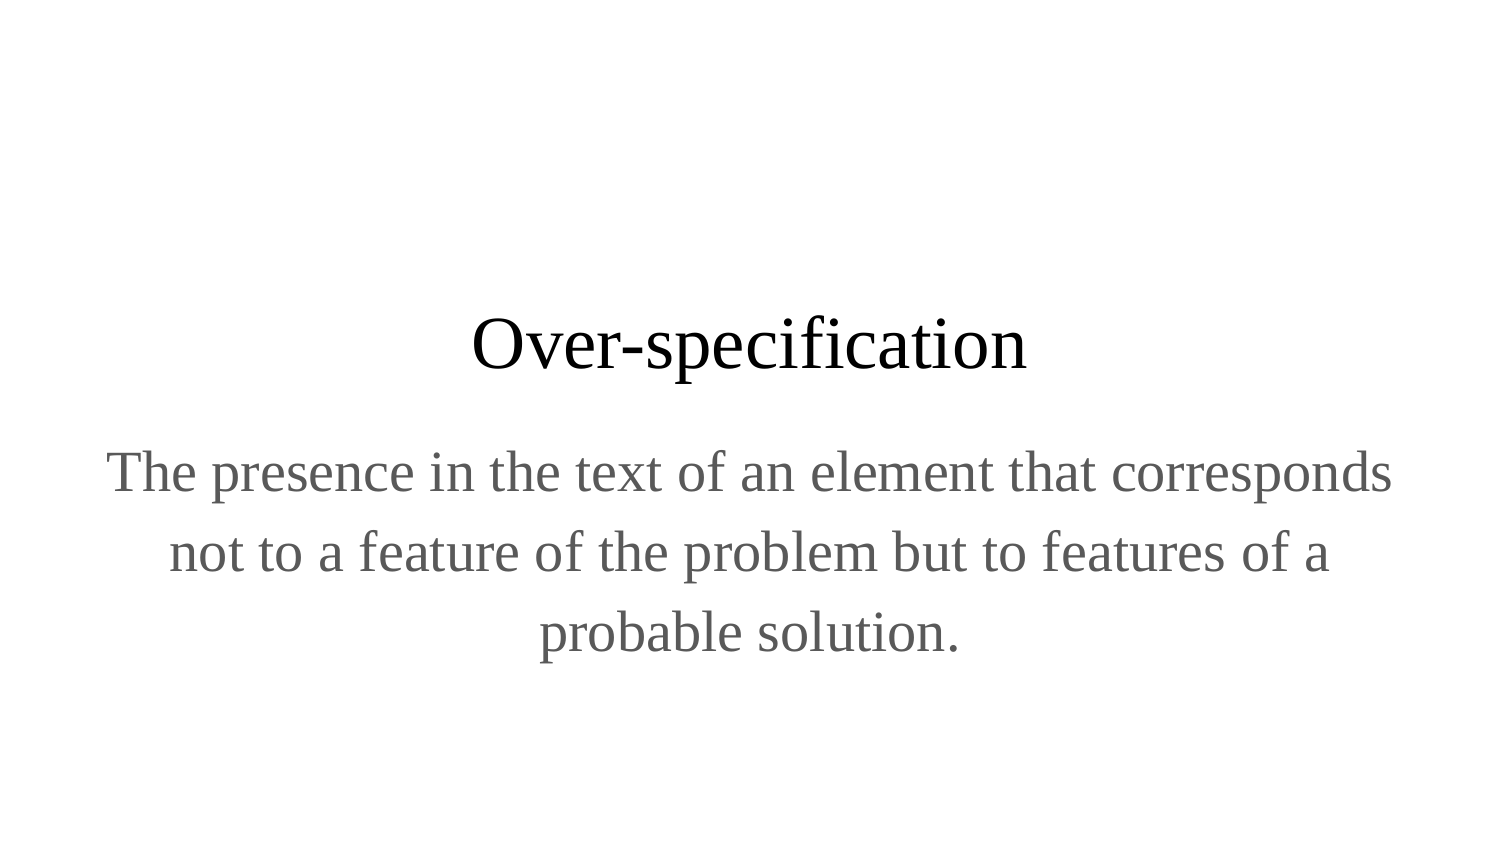

# Over-specification
The presence in the text of an element that corresponds not to a feature of the problem but to features of a probable solution.